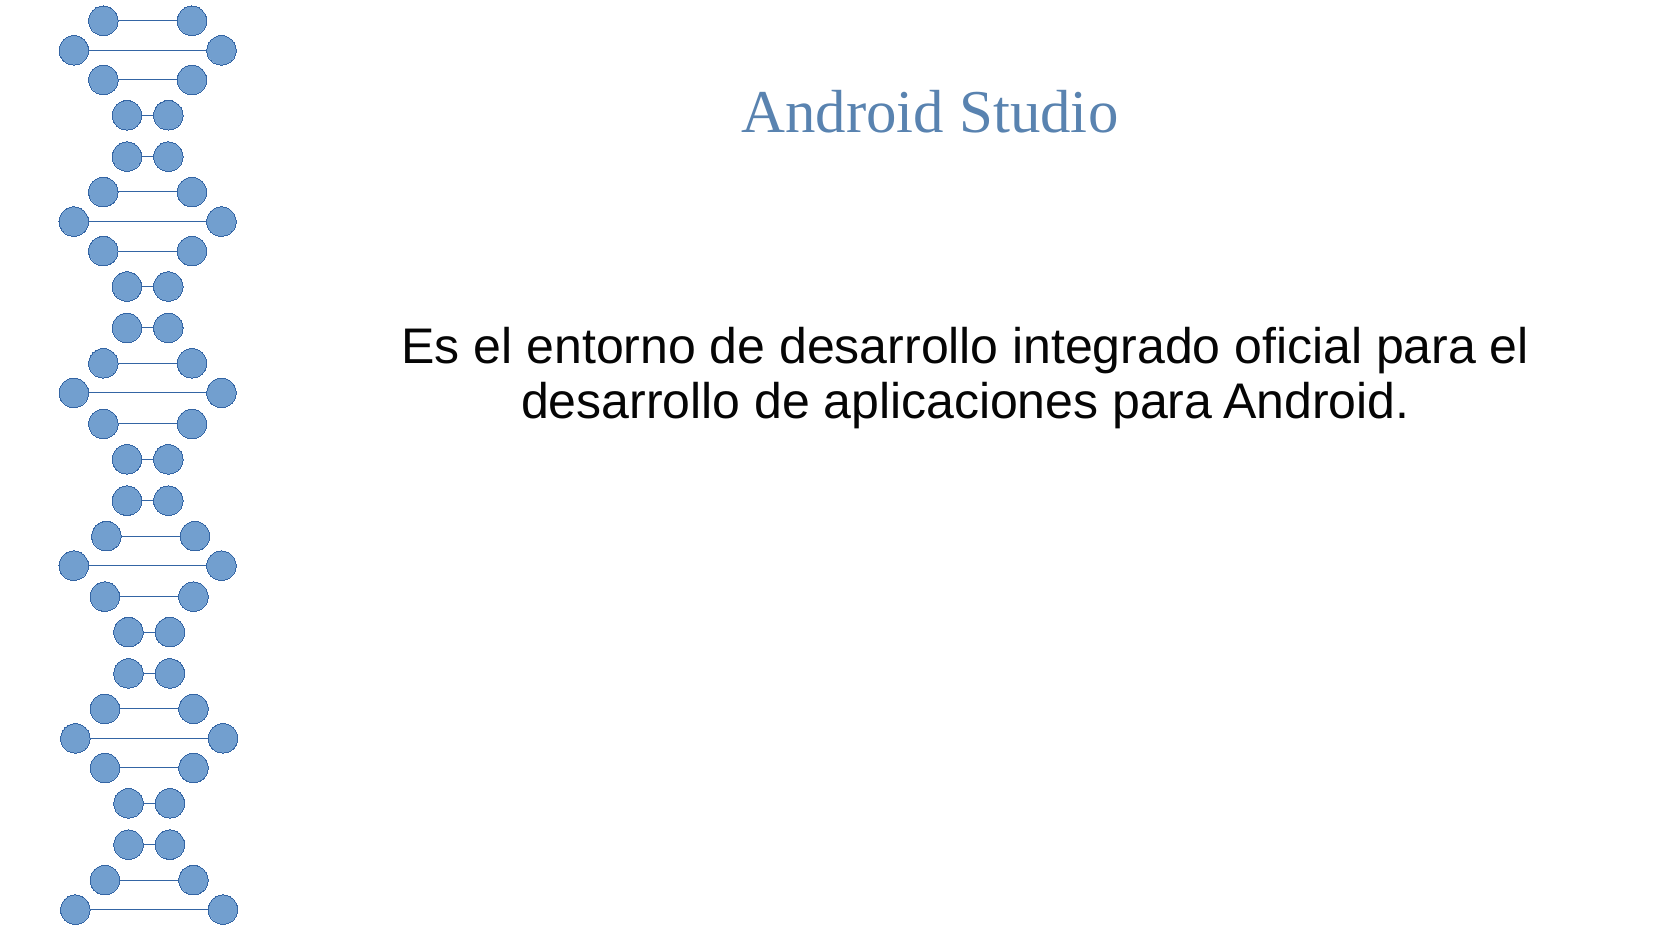

# Android Studio
Es el entorno de desarrollo integrado oficial para el desarrollo de aplicaciones para Android.